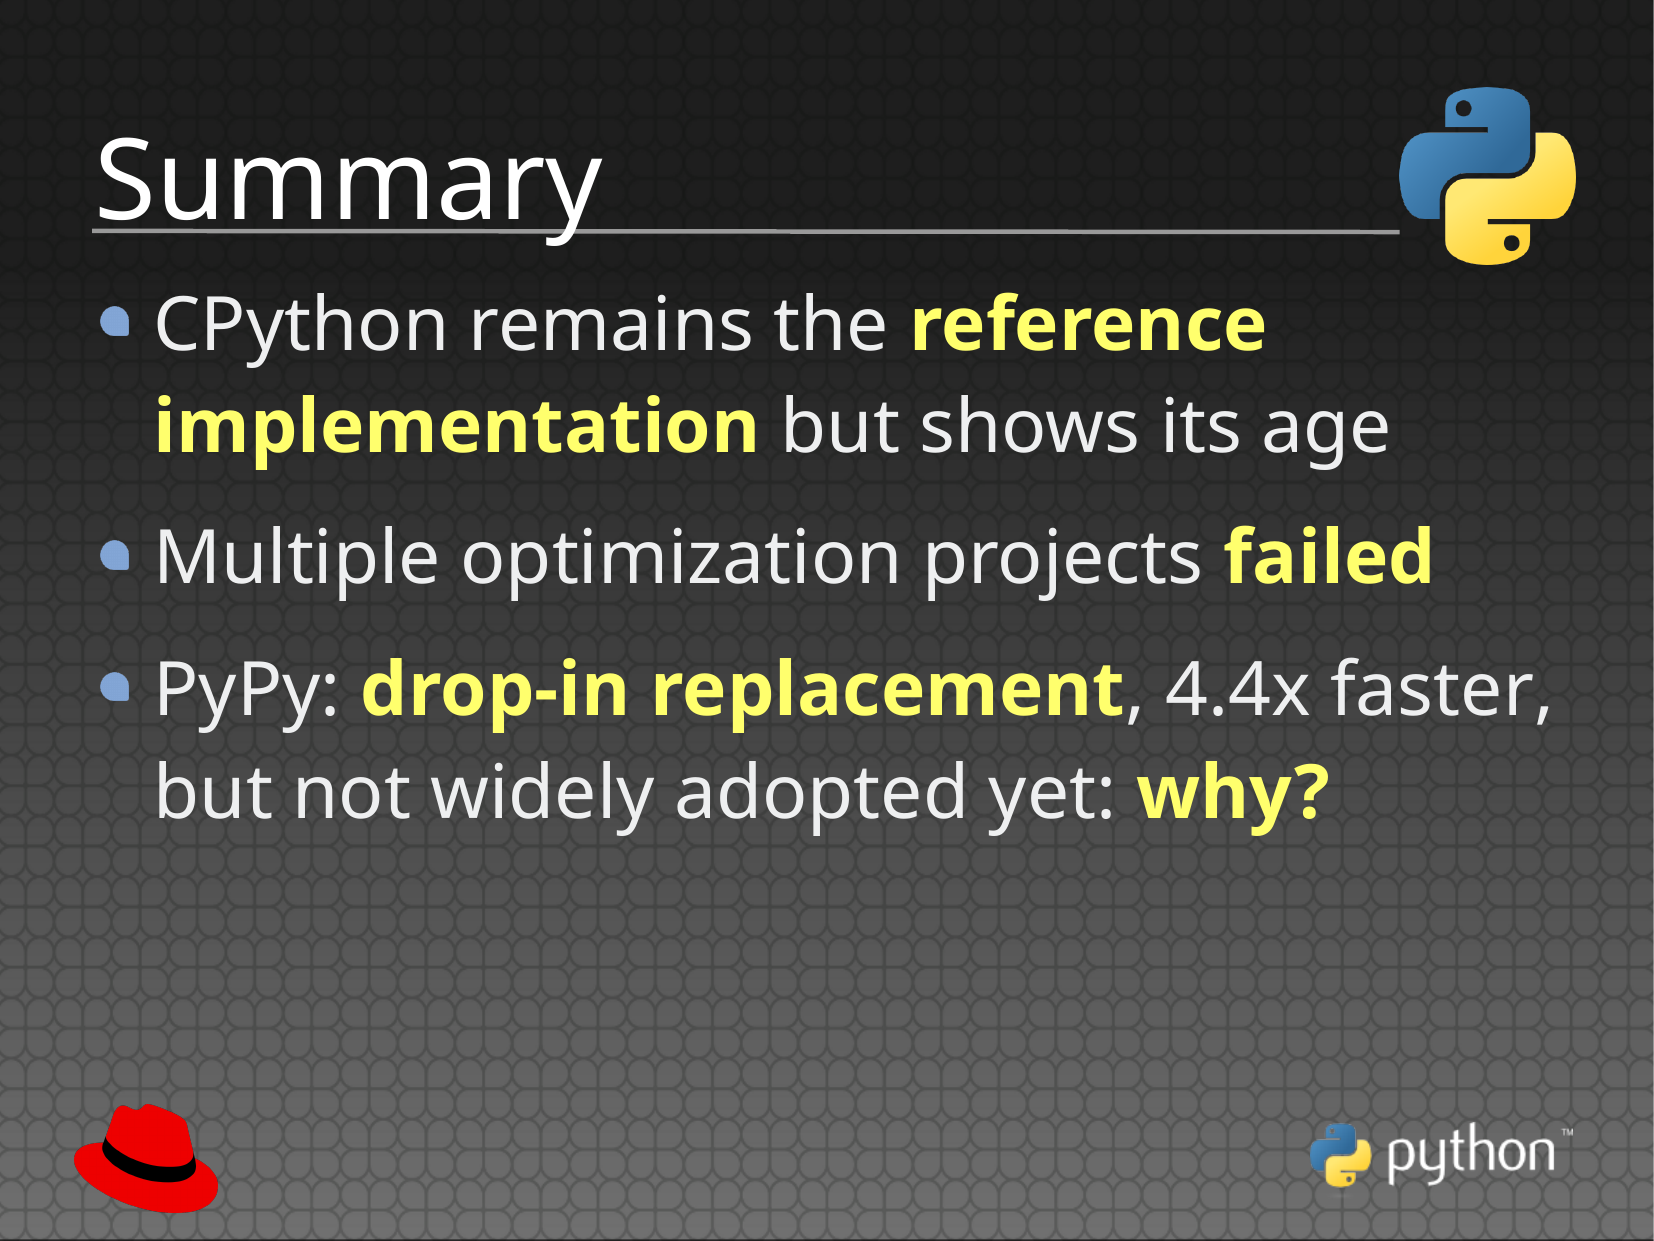

Summary
# CPython remains the reference implementation but shows its age
Multiple optimization projects failed
PyPy: drop-in replacement, 4.4x faster, but not widely adopted yet: why?